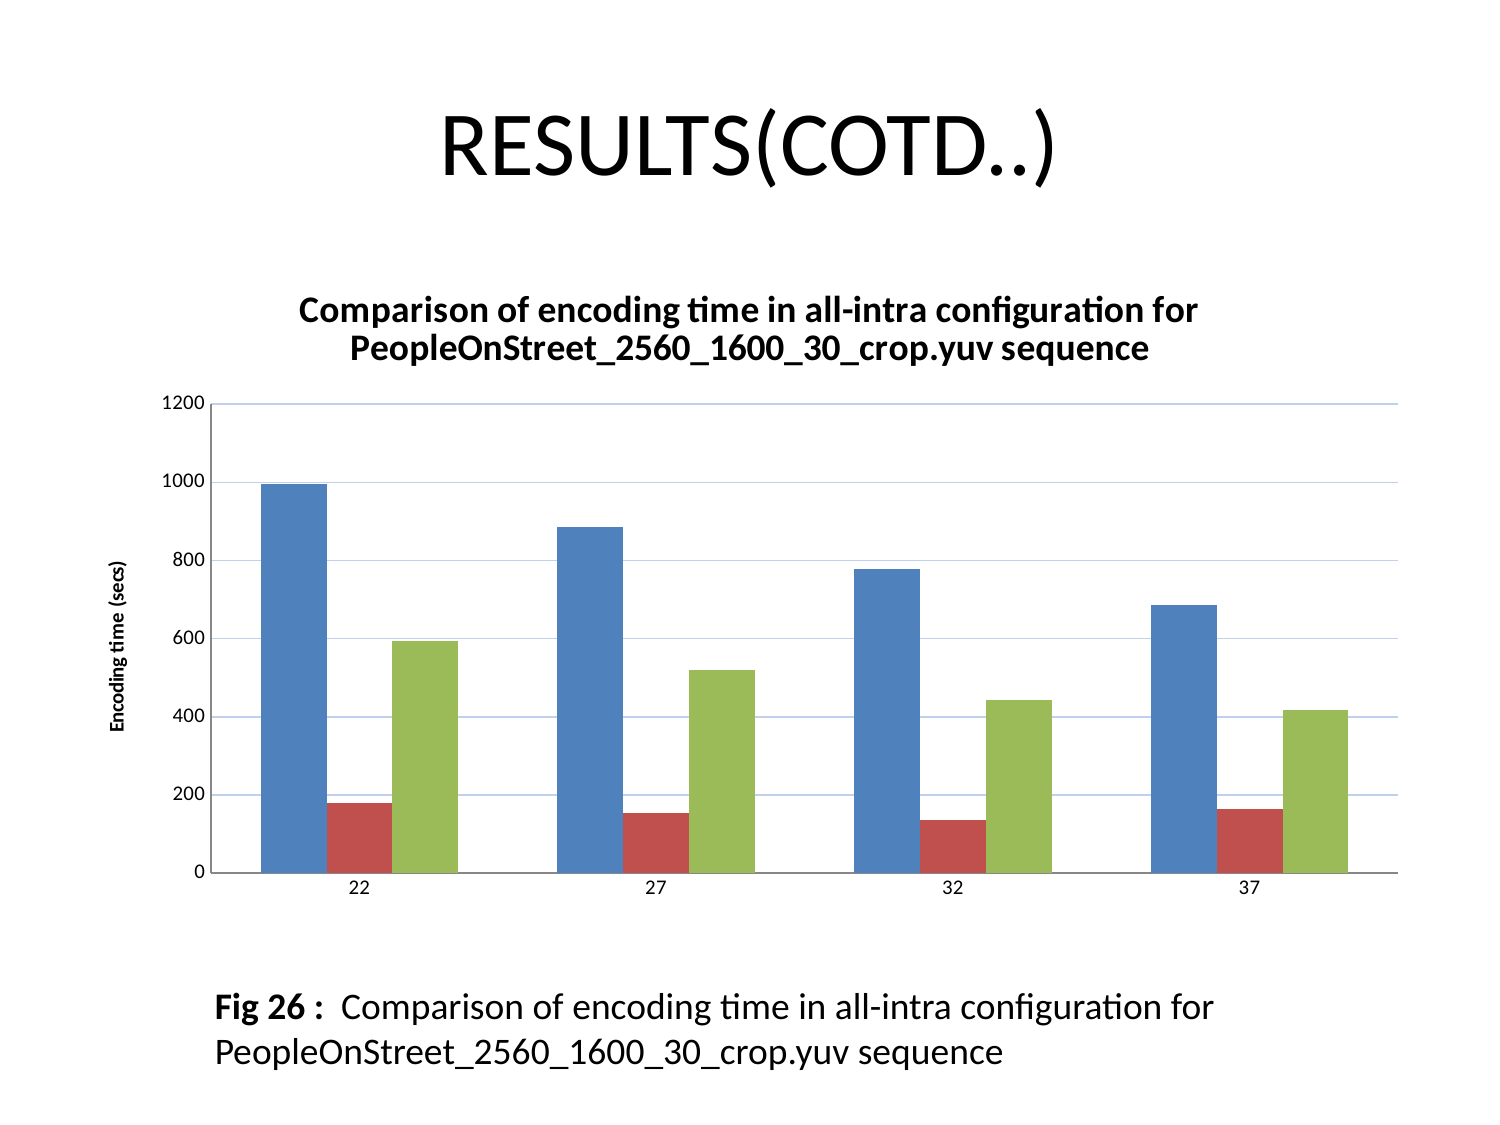

# Results(cotd..)
### Chart: Comparison of encoding time in all-intra configuration for PeopleOnStreet_2560_1600_30_crop.yuv sequence
| Category | HEVC | H.264 | VP9 |
|---|---|---|---|
| 22 | 996.289 | 178.802 | 594.157 |
| 27 | 887.023 | 153.843 | 520.706 |
| 32 | 778.793 | 136.863 | 442.485 |
| 37 | 687.384 | 164.348 | 417.817 |Fig 26 : Comparison of encoding time in all-intra configuration for PeopleOnStreet_2560_1600_30_crop.yuv sequence